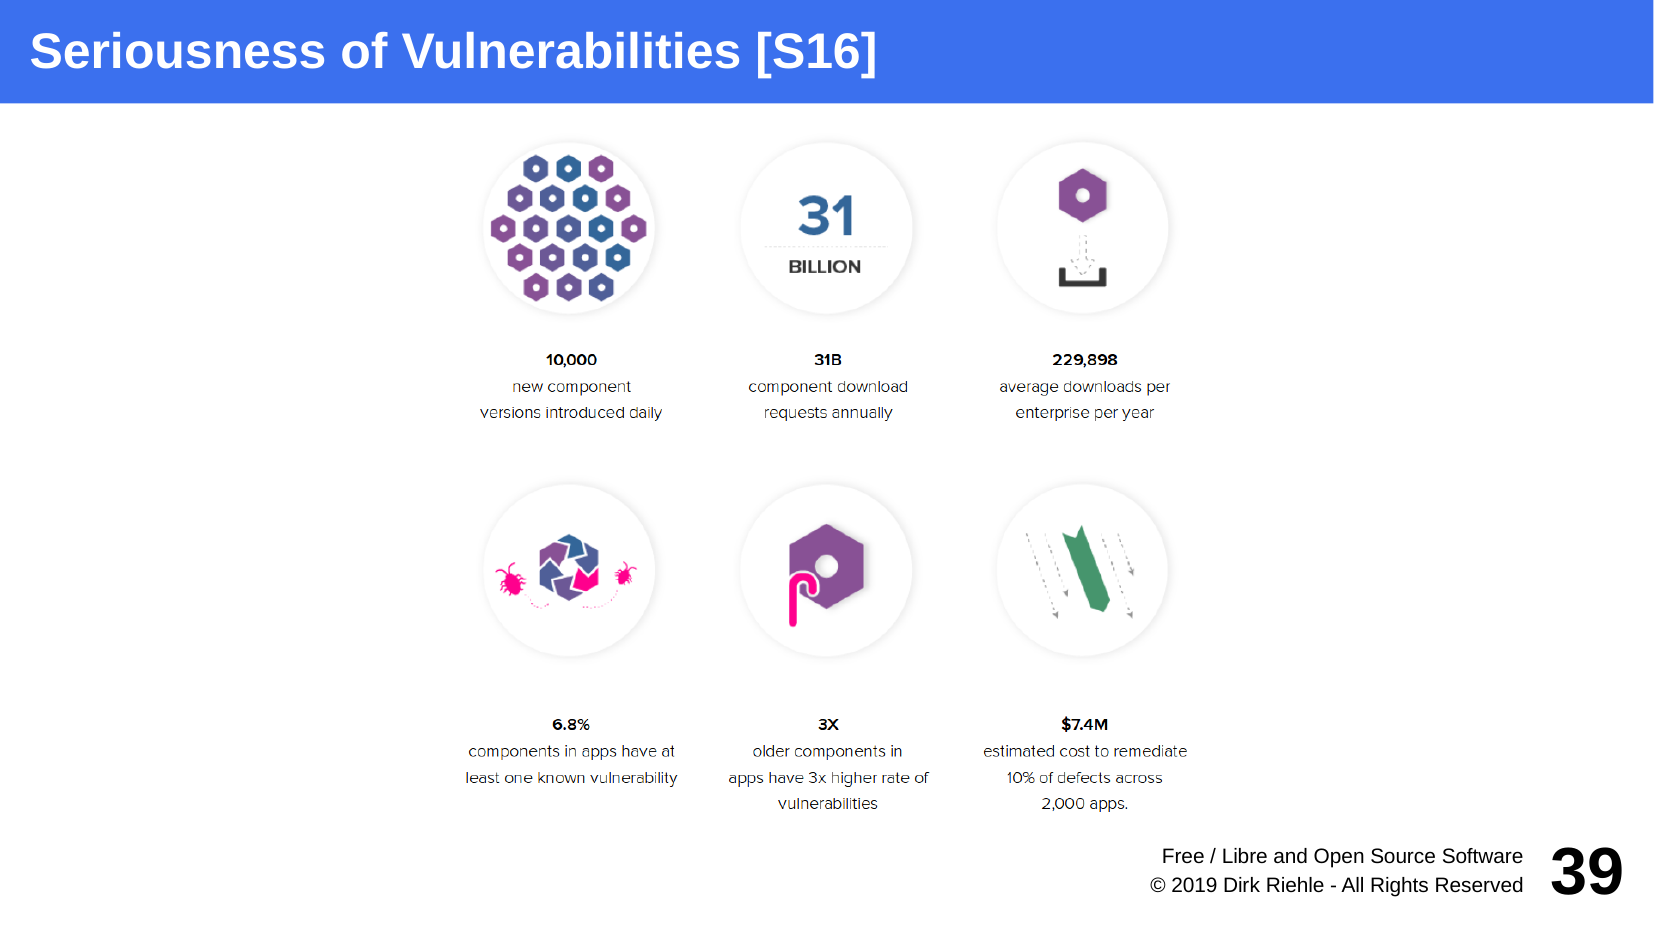

# Seriousness of Vulnerabilities [S16]
Free / Libre and Open Source Software
39
© 2019 Dirk Riehle - All Rights Reserved